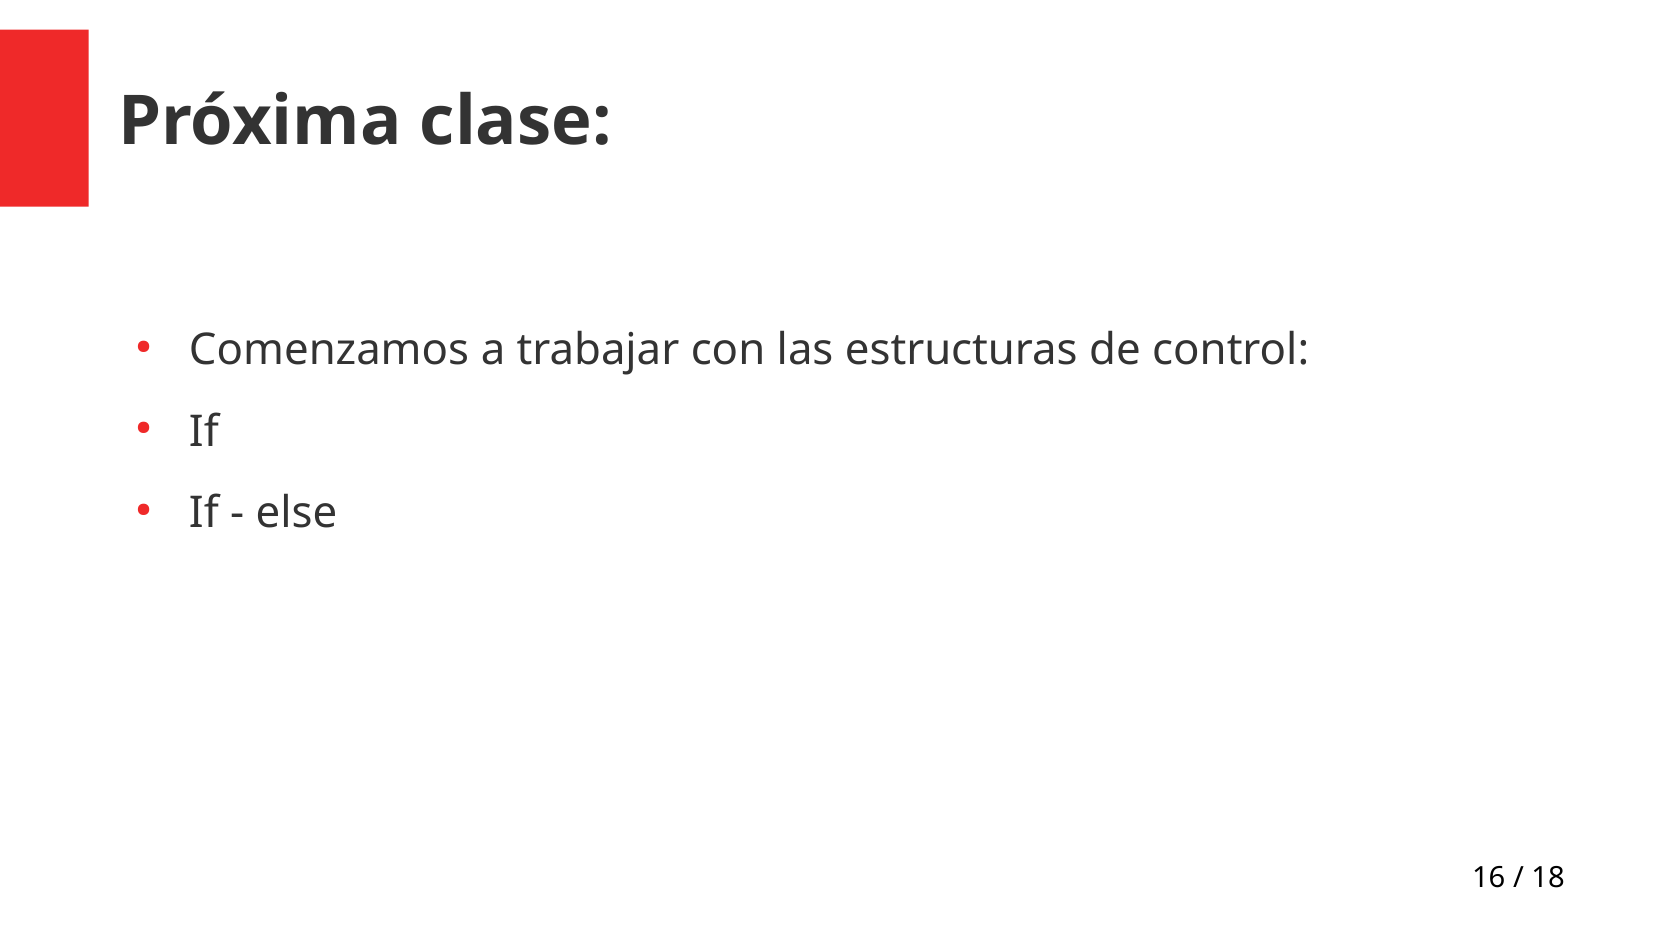

# Próxima clase:
Comenzamos a trabajar con las estructuras de control:
If
If - else
16